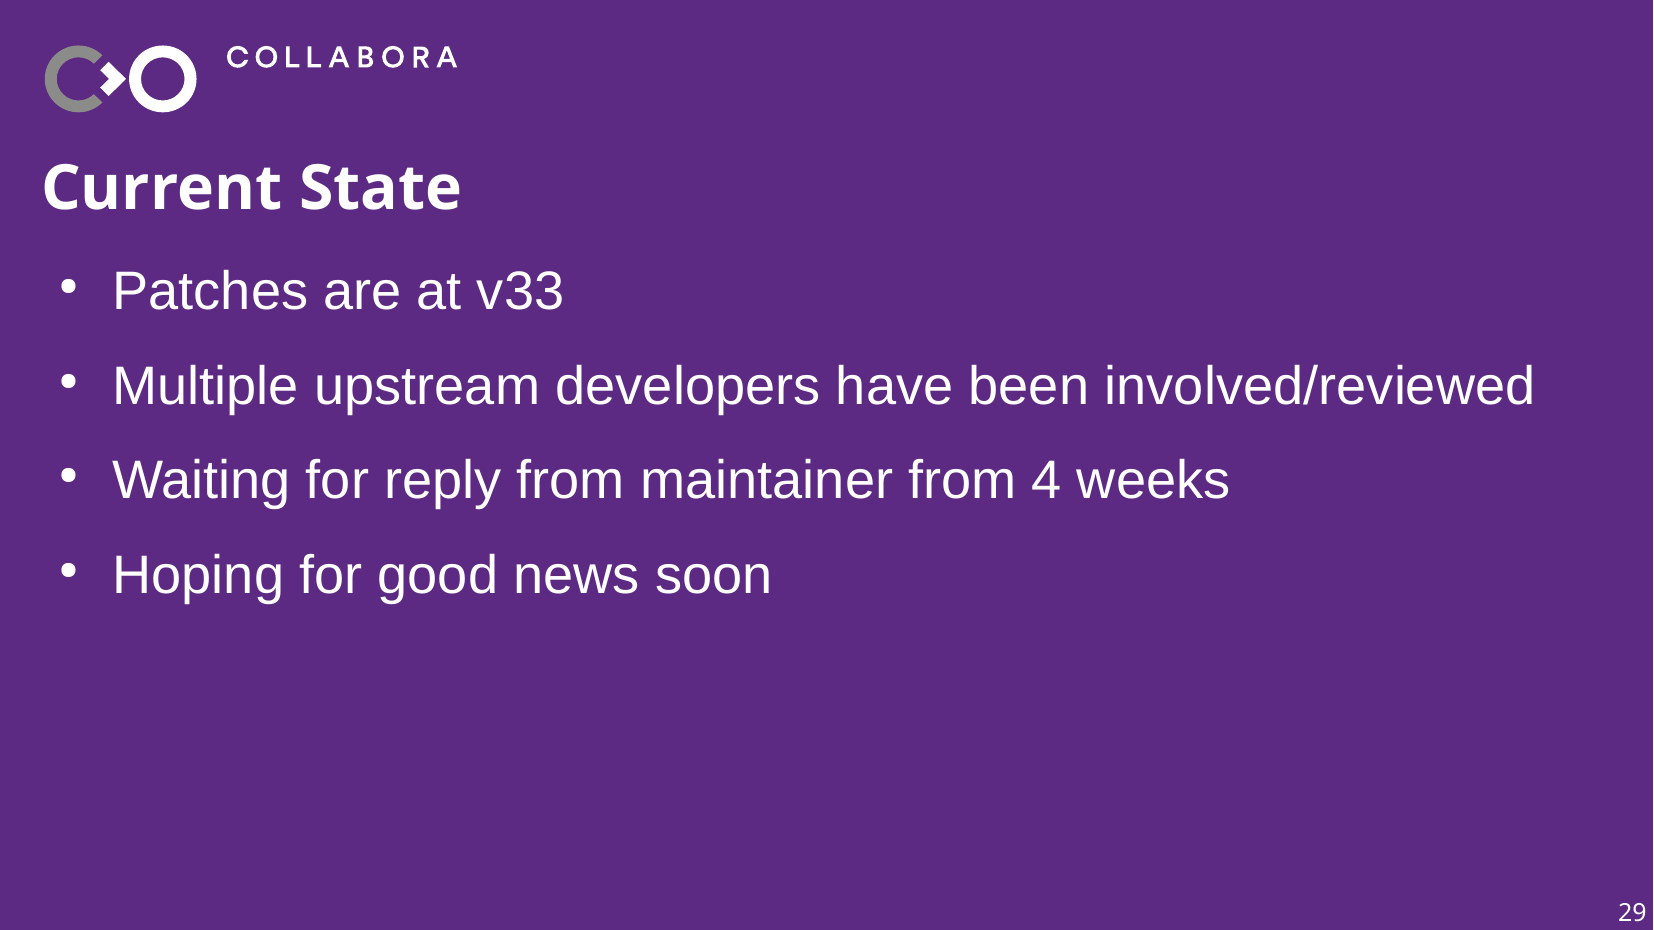

# Current State
Patches are at v33
Multiple upstream developers have been involved/reviewed
Waiting for reply from maintainer from 4 weeks
Hoping for good news soon